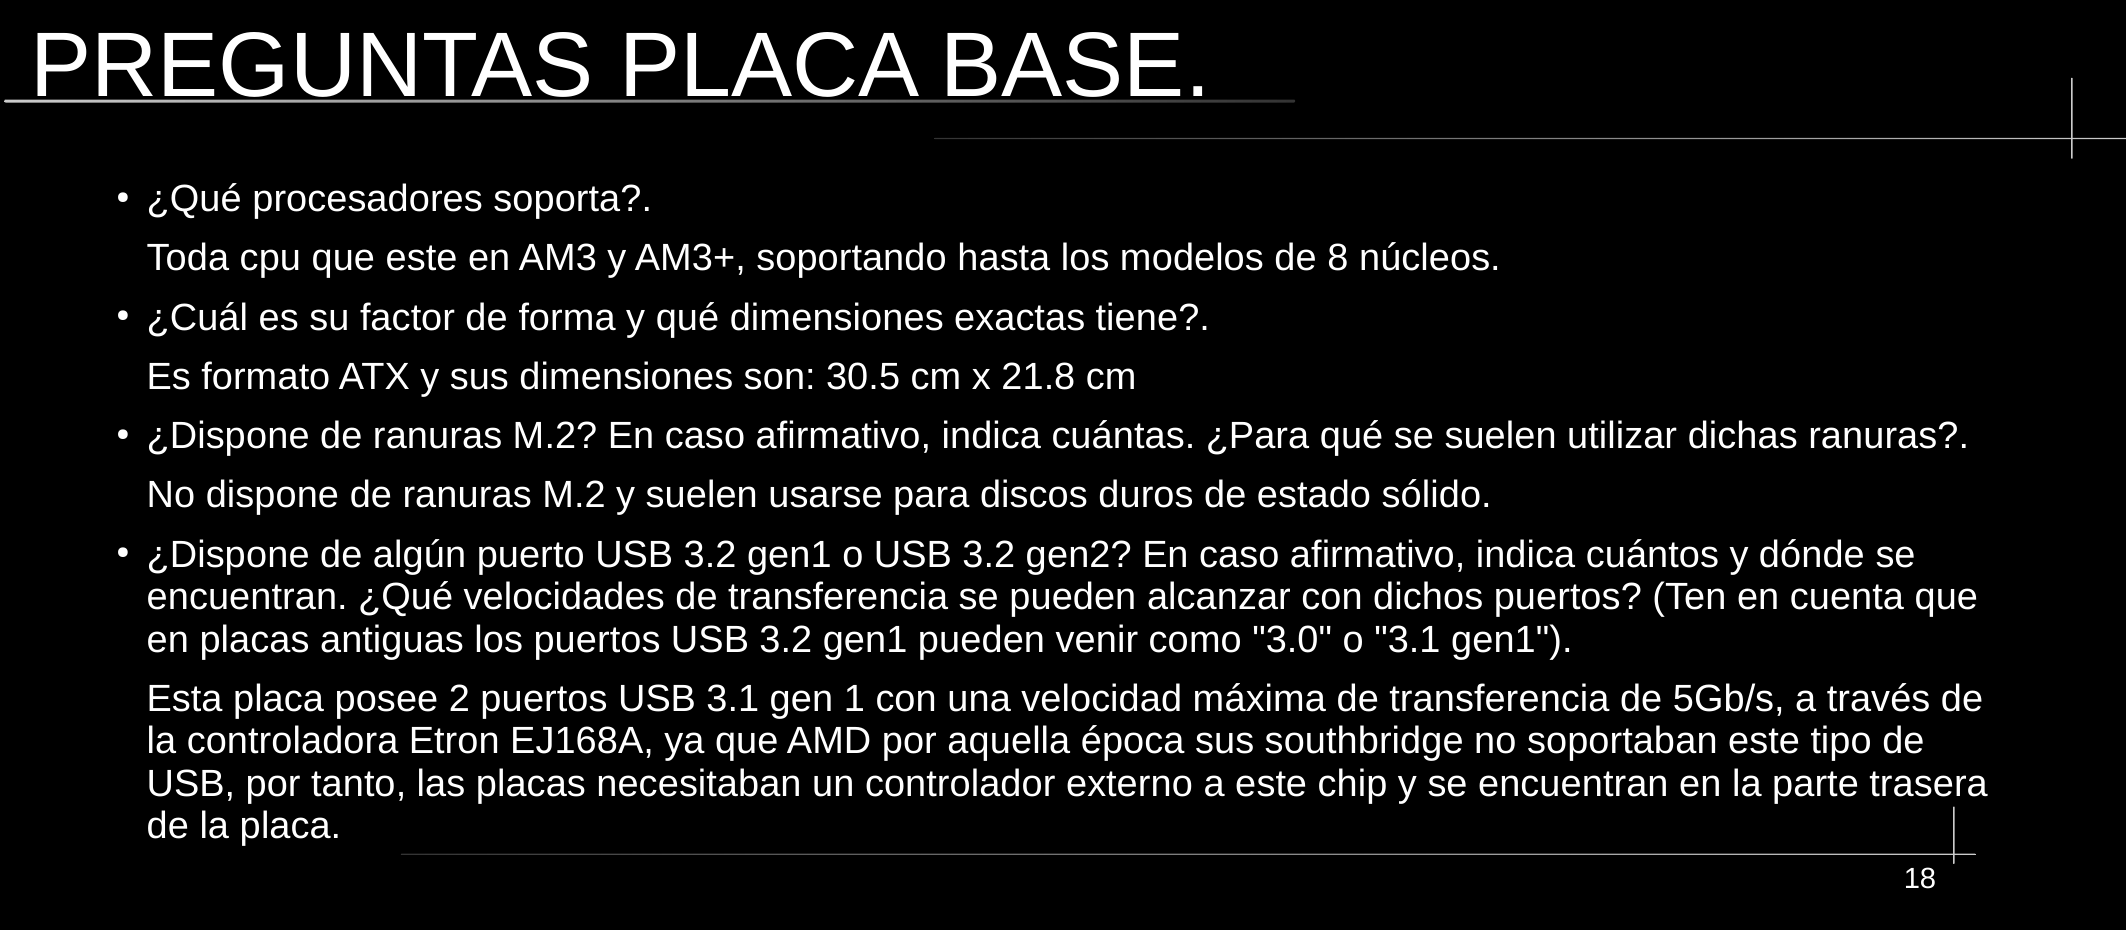

# PREGUNTAS PLACA BASE.
¿Qué procesadores soporta?.
Toda cpu que este en AM3 y AM3+, soportando hasta los modelos de 8 núcleos.
¿Cuál es su factor de forma y qué dimensiones exactas tiene?.
Es formato ATX y sus dimensiones son: 30.5 cm x 21.8 cm
¿Dispone de ranuras M.2? En caso afirmativo, indica cuántas. ¿Para qué se suelen utilizar dichas ranuras?.
No dispone de ranuras M.2 y suelen usarse para discos duros de estado sólido.
¿Dispone de algún puerto USB 3.2 gen1 o USB 3.2 gen2? En caso afirmativo, indica cuántos y dónde se encuentran. ¿Qué velocidades de transferencia se pueden alcanzar con dichos puertos? (Ten en cuenta que en placas antiguas los puertos USB 3.2 gen1 pueden venir como "3.0" o "3.1 gen1").
Esta placa posee 2 puertos USB 3.1 gen 1 con una velocidad máxima de transferencia de 5Gb/s, a través de la controladora Etron EJ168A, ya que AMD por aquella época sus southbridge no soportaban este tipo de USB, por tanto, las placas necesitaban un controlador externo a este chip y se encuentran en la parte trasera de la placa.
18